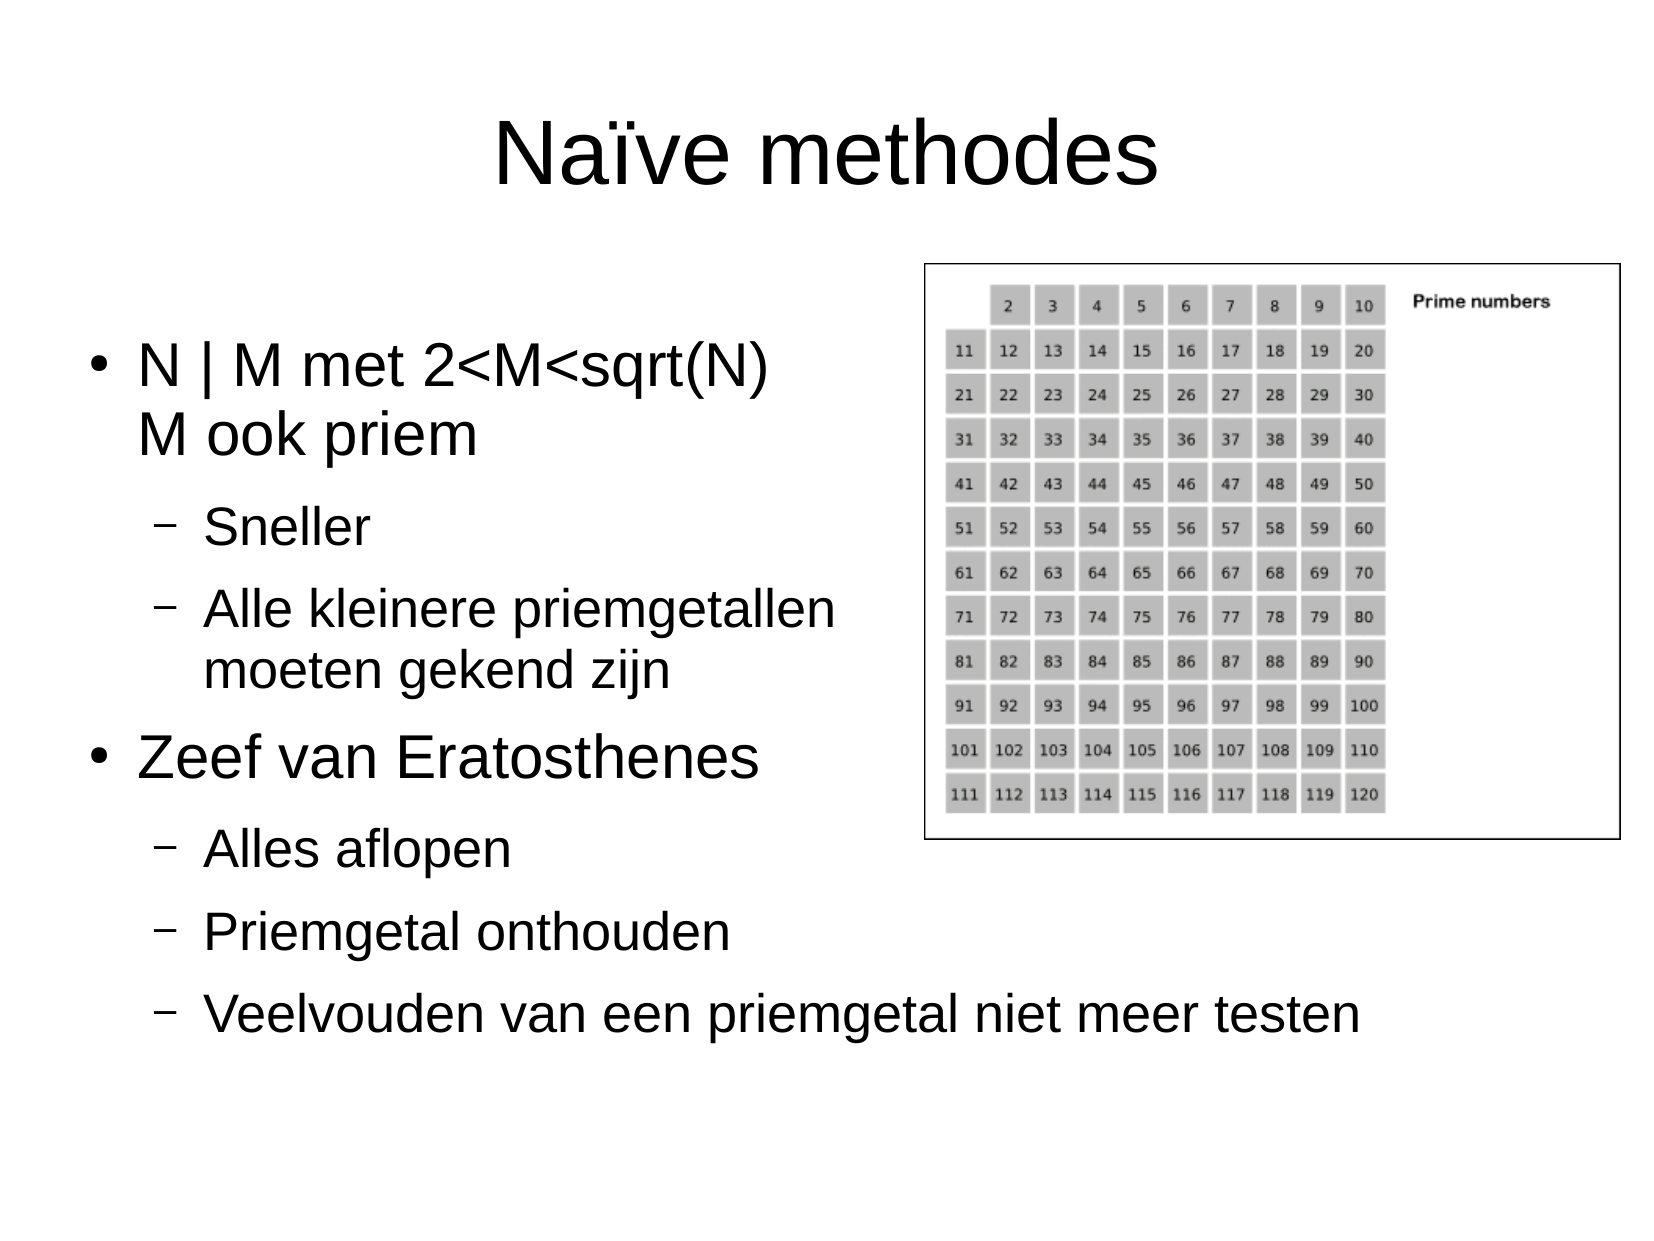

# Naïve methodes
N | M met 2<M<sqrt(N)
M ook priem
Sneller
Alle kleinere priemgetallen
moeten gekend zijn
Zeef van Eratosthenes
Alles aflopen
Priemgetal onthouden
Veelvouden van een priemgetal niet meer testen